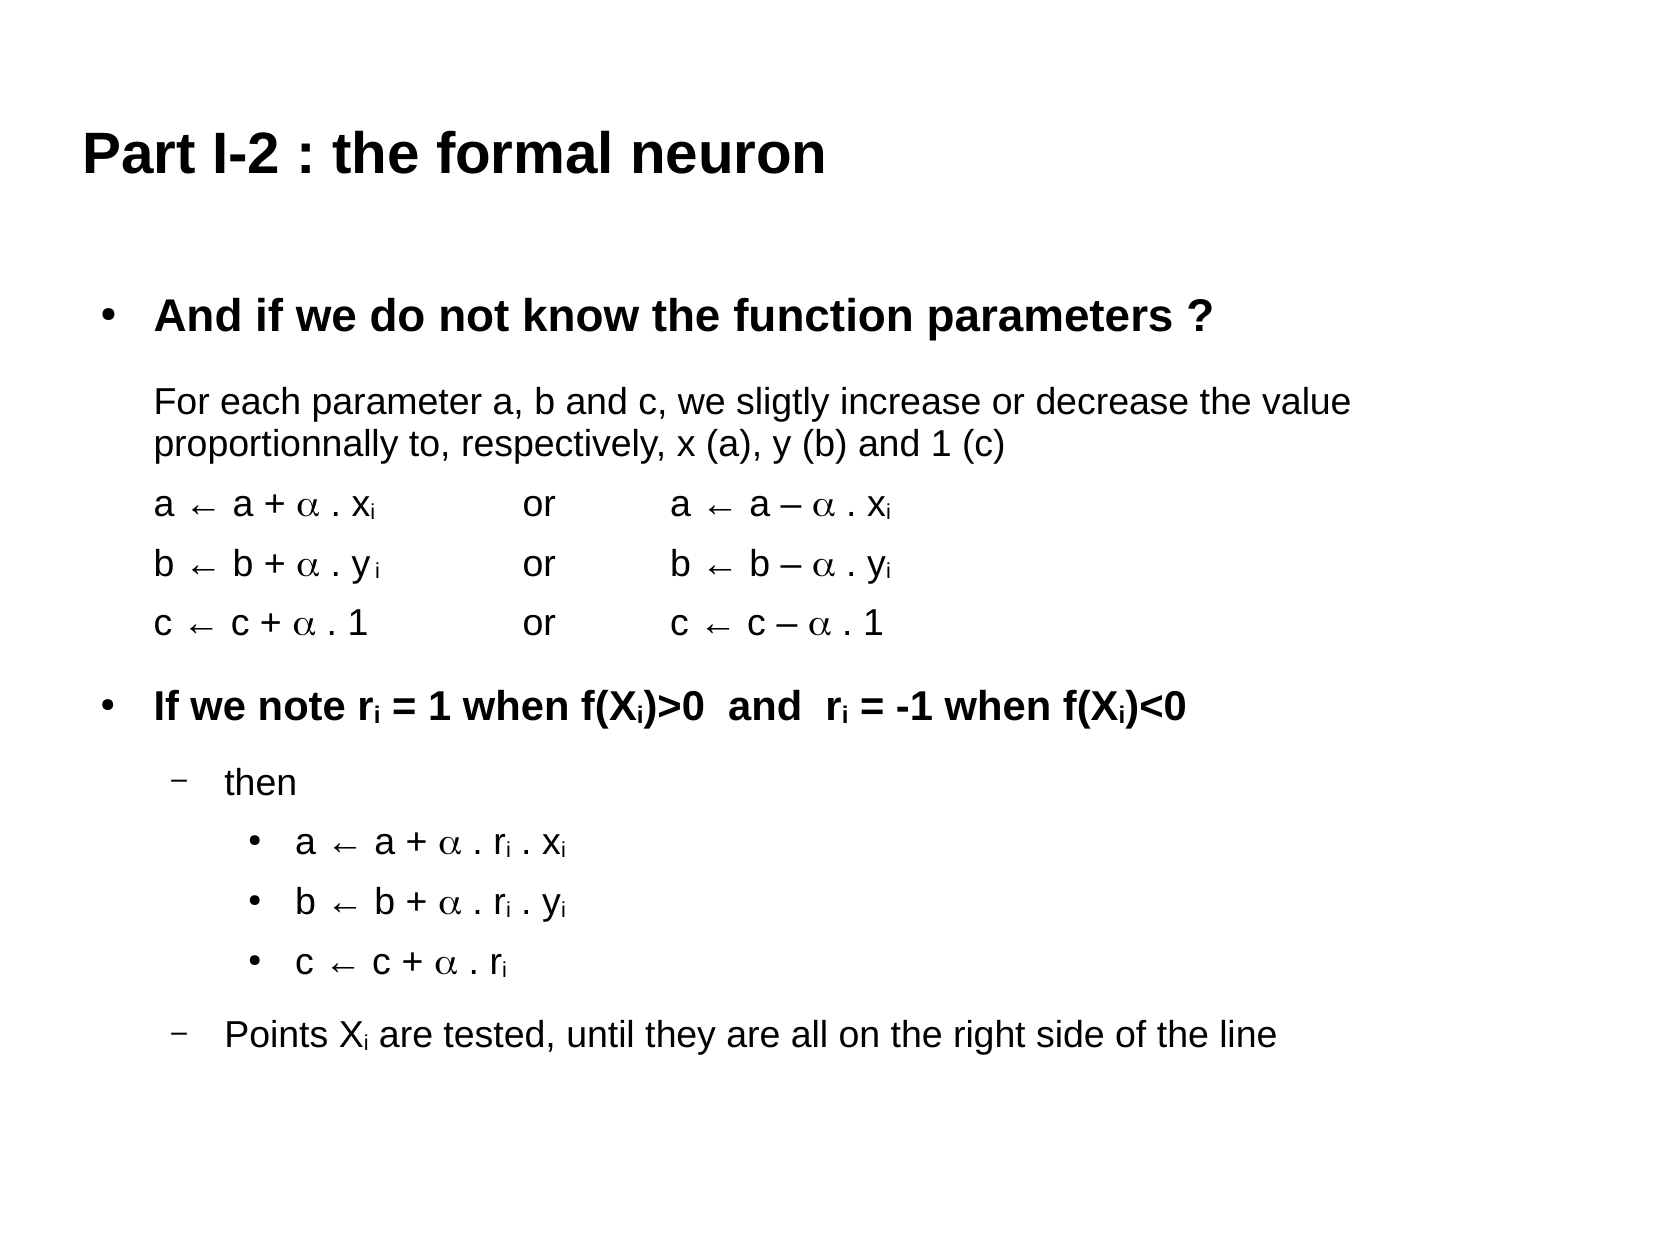

# Part I-2 : the formal neuron
And if we do not know the function parameters ?
For each parameter a, b and c, we sligtly increase or decrease the value proportionnally to, respectively, x (a), y (b) and 1 (c)
a ← a + a . xi		or		a ← a – a . xi
b ← b + a . y	i		or		b ← b – a . yi
c ← c + a . 1			or		c ← c – a . 1
If we note ri = 1 when f(Xi)>0 and ri = -1 when f(Xi)<0
then
a ← a + a . ri . xi
b ← b + a . ri . yi
c ← c + a . ri
Points Xi are tested, until they are all on the right side of the line